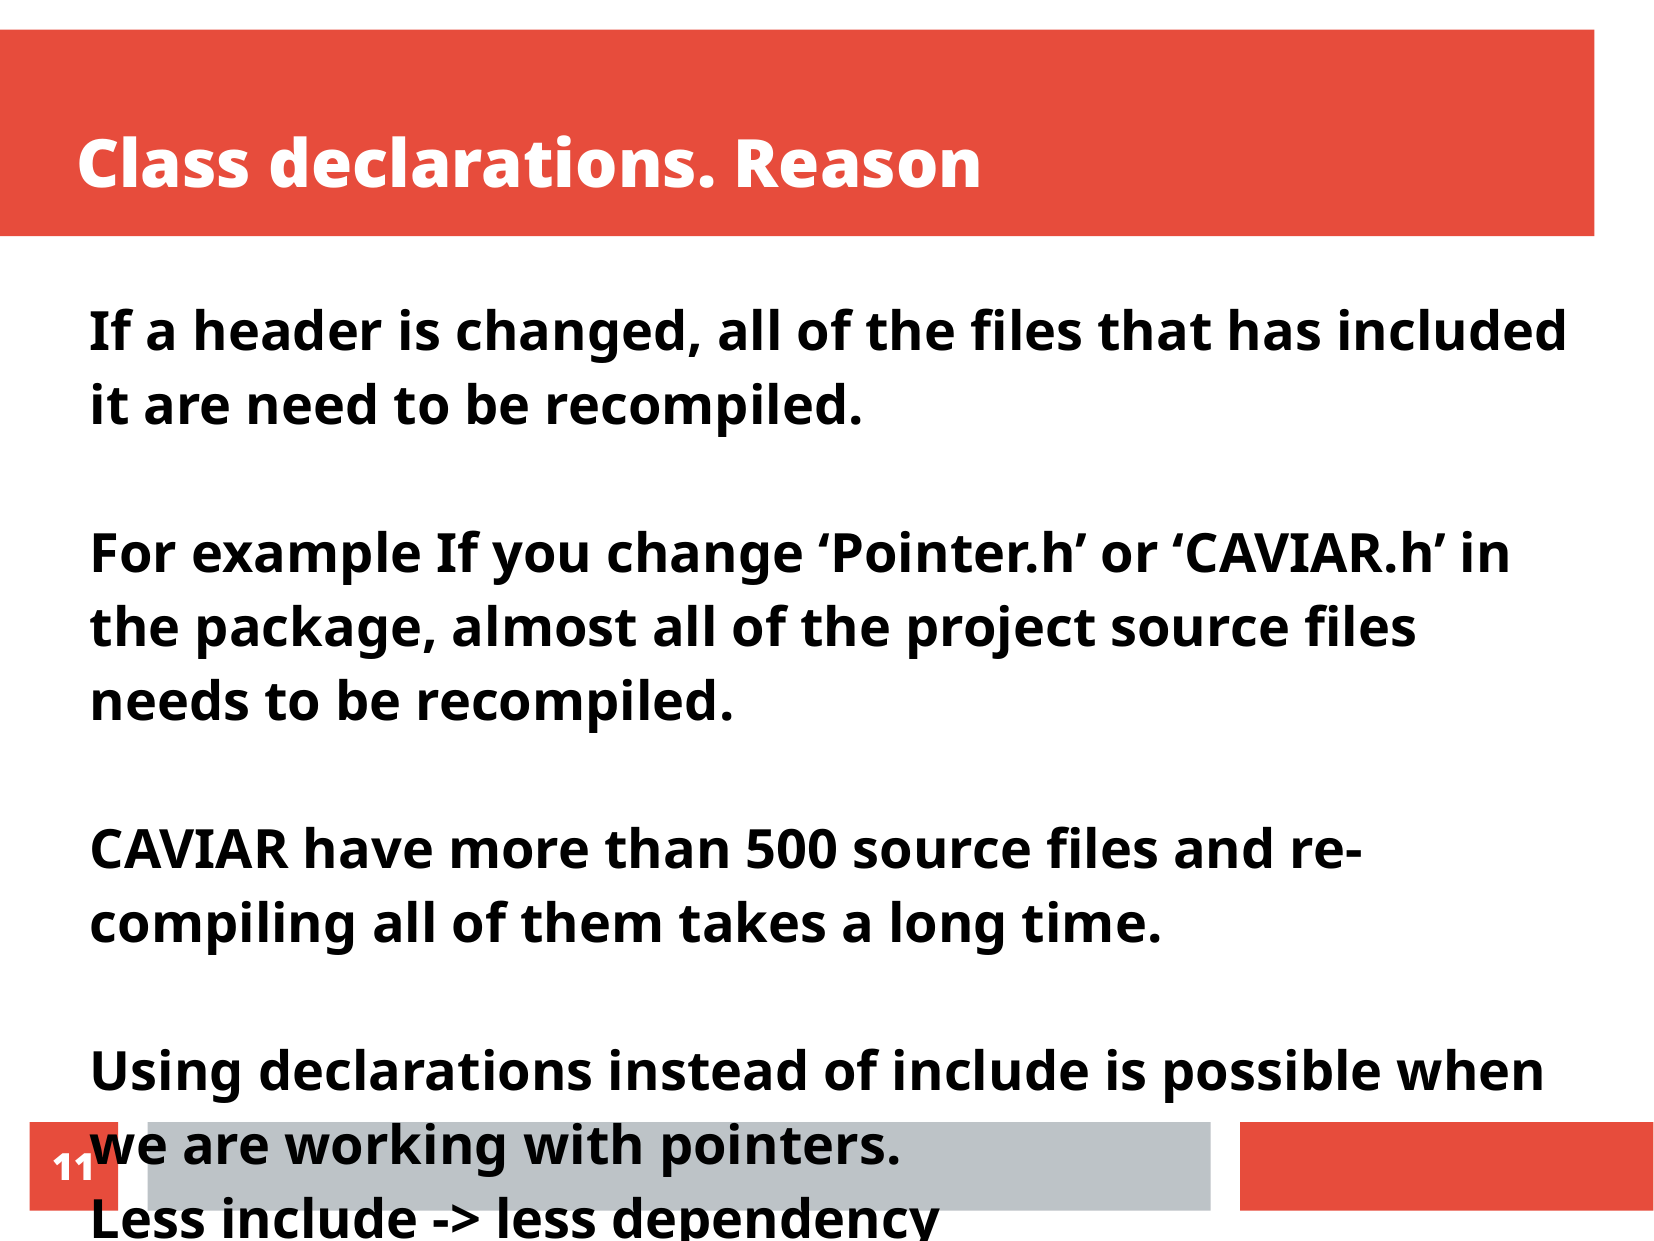

# Class declarations. Reason
If a header is changed, all of the files that has included it are need to be recompiled.
For example If you change ‘Pointer.h’ or ‘CAVIAR.h’ in the package, almost all of the project source files needs to be recompiled.
CAVIAR have more than 500 source files and re-compiling all of them takes a long time.
Using declarations instead of include is possible when we are working with pointers.
Less include -> less dependency
11